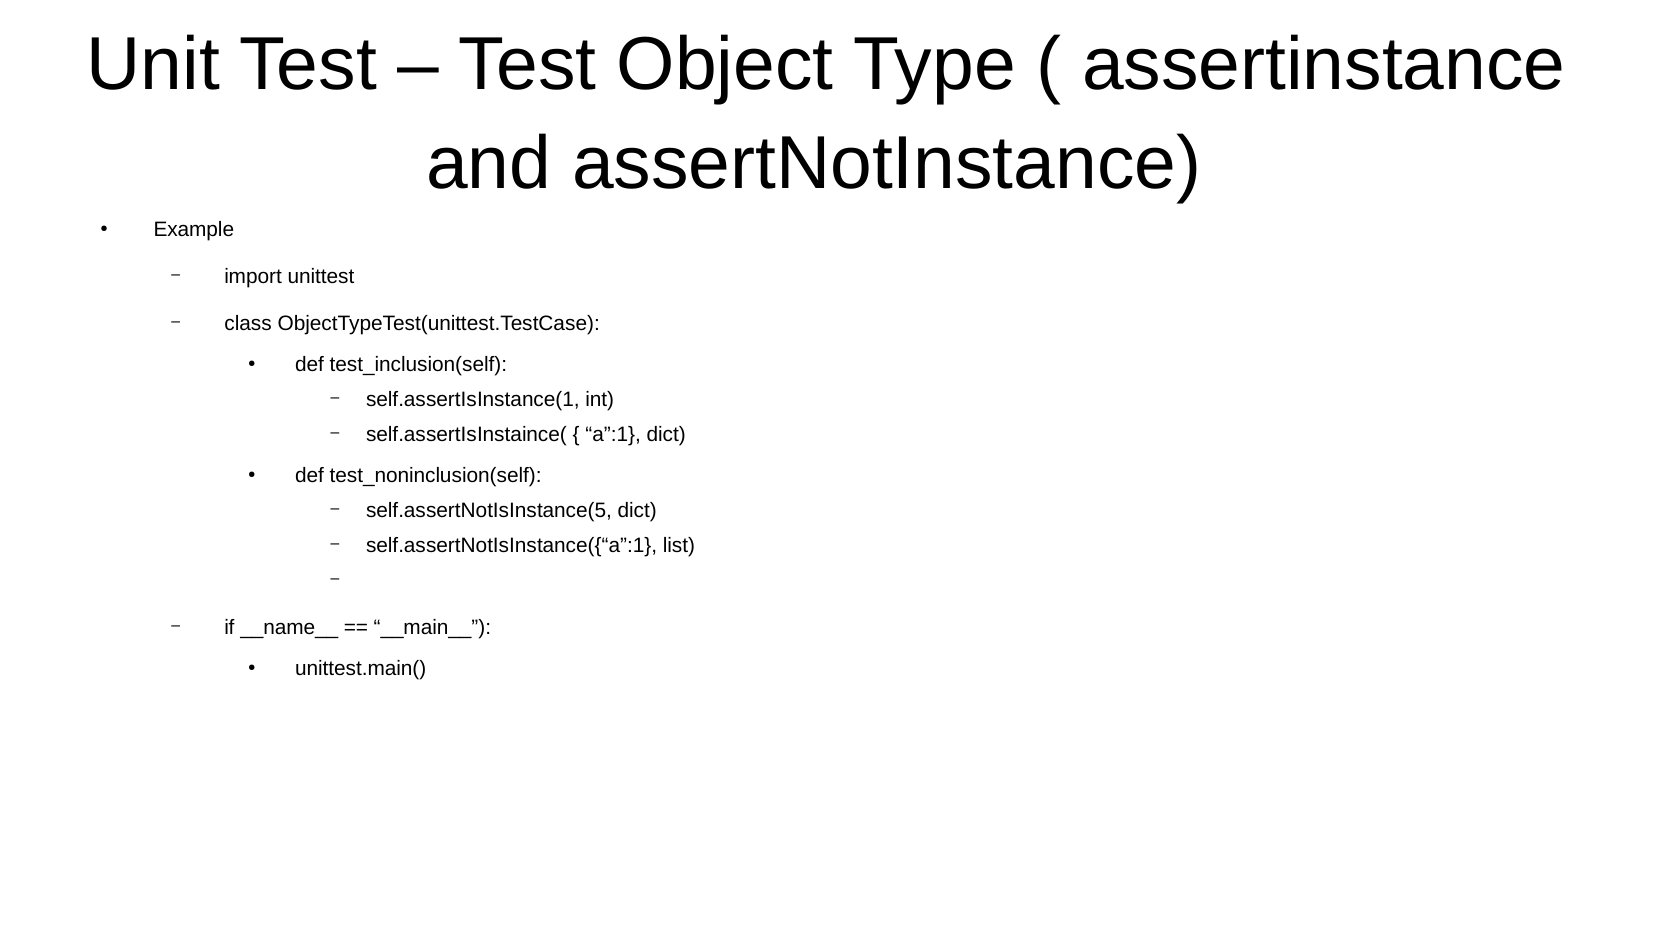

# Unit Test – Test Object Type ( assertinstance and assertNotInstance)
Example
import unittest
class ObjectTypeTest(unittest.TestCase):
def test_inclusion(self):
self.assertIsInstance(1, int)
self.assertIsInstaince( { “a”:1}, dict)
def test_noninclusion(self):
self.assertNotIsInstance(5, dict)
self.assertNotIsInstance({“a”:1}, list)
if __name__ == “__main__”):
unittest.main()